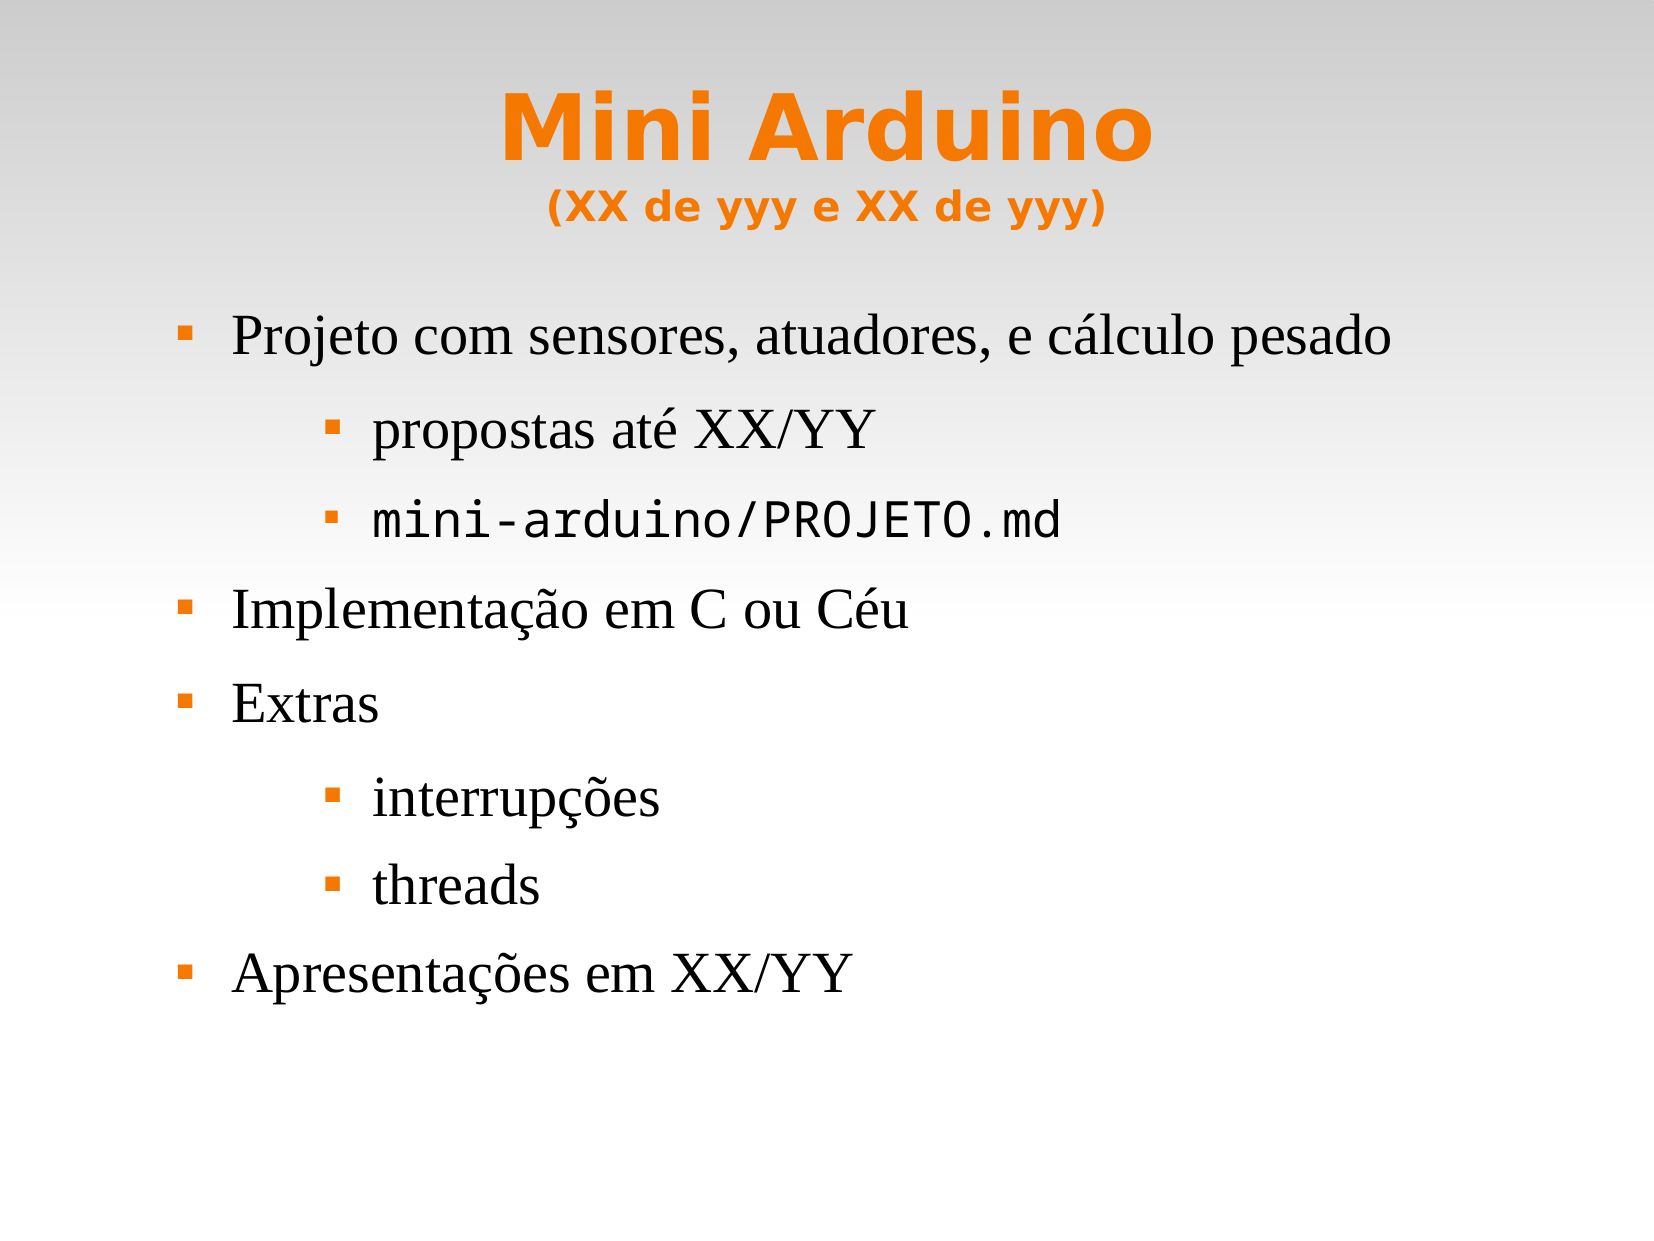

# Mini Arduino (XX de yyy e XX de yyy)
Projeto com sensores, atuadores, e cálculo pesado
propostas até XX/YY
mini-arduino/PROJETO.md
Implementação em C ou Céu
Extras
interrupções
threads
Apresentações em XX/YY